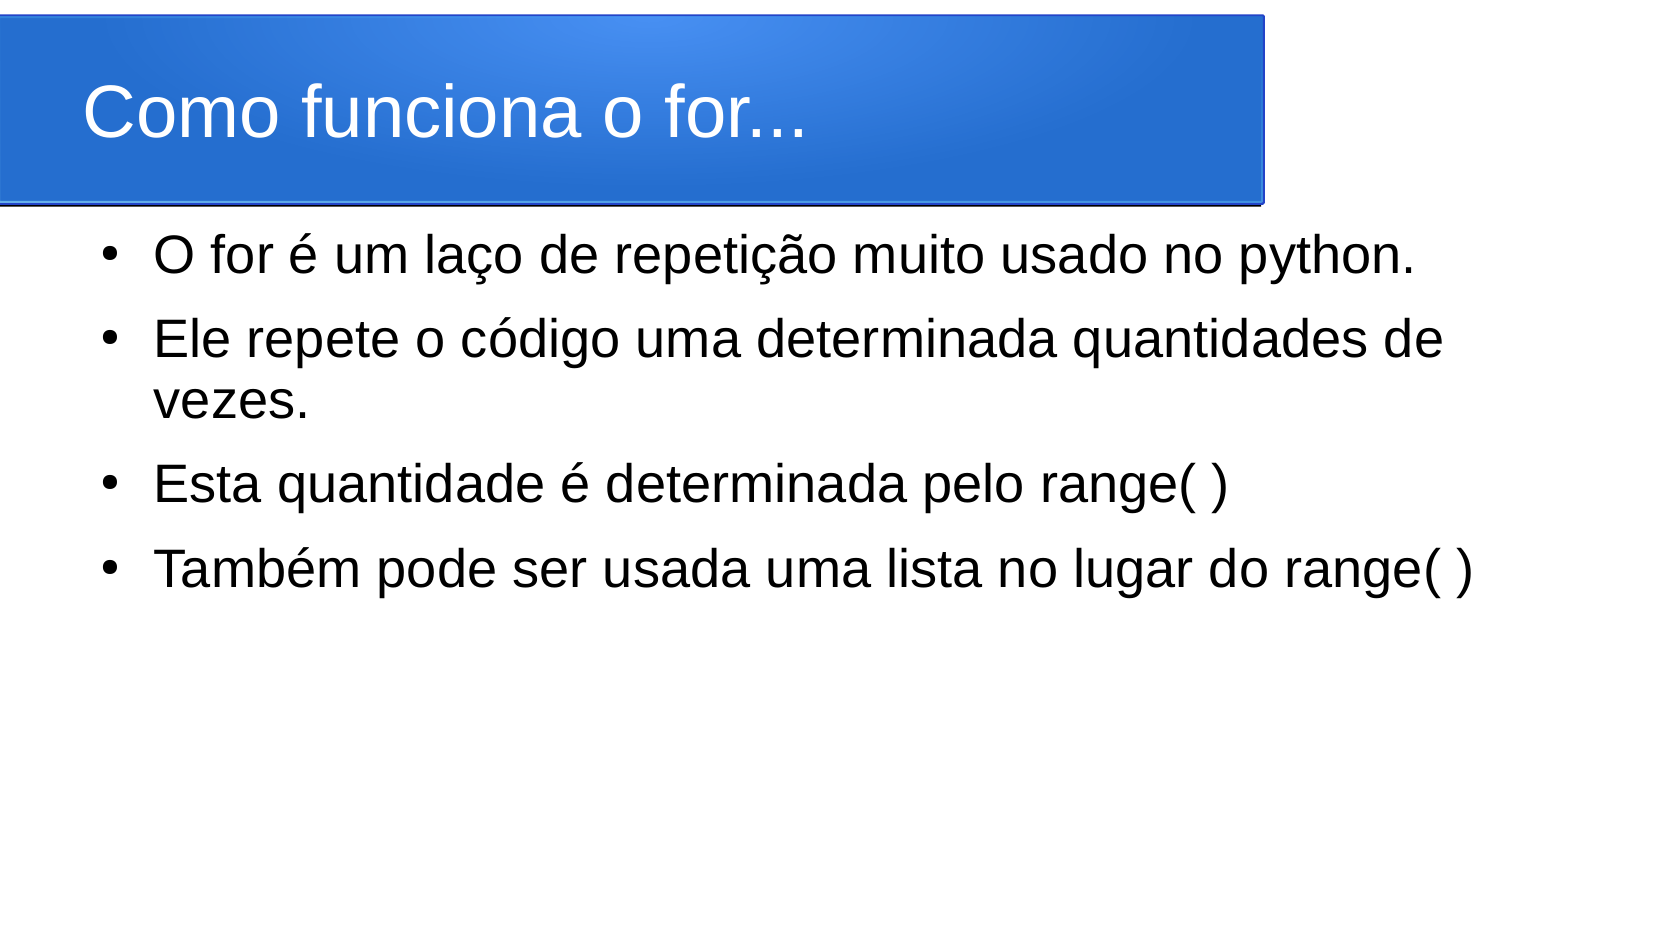

# Como funciona o for...
O for é um laço de repetição muito usado no python.
Ele repete o código uma determinada quantidades de vezes.
Esta quantidade é determinada pelo range( )
Também pode ser usada uma lista no lugar do range( )